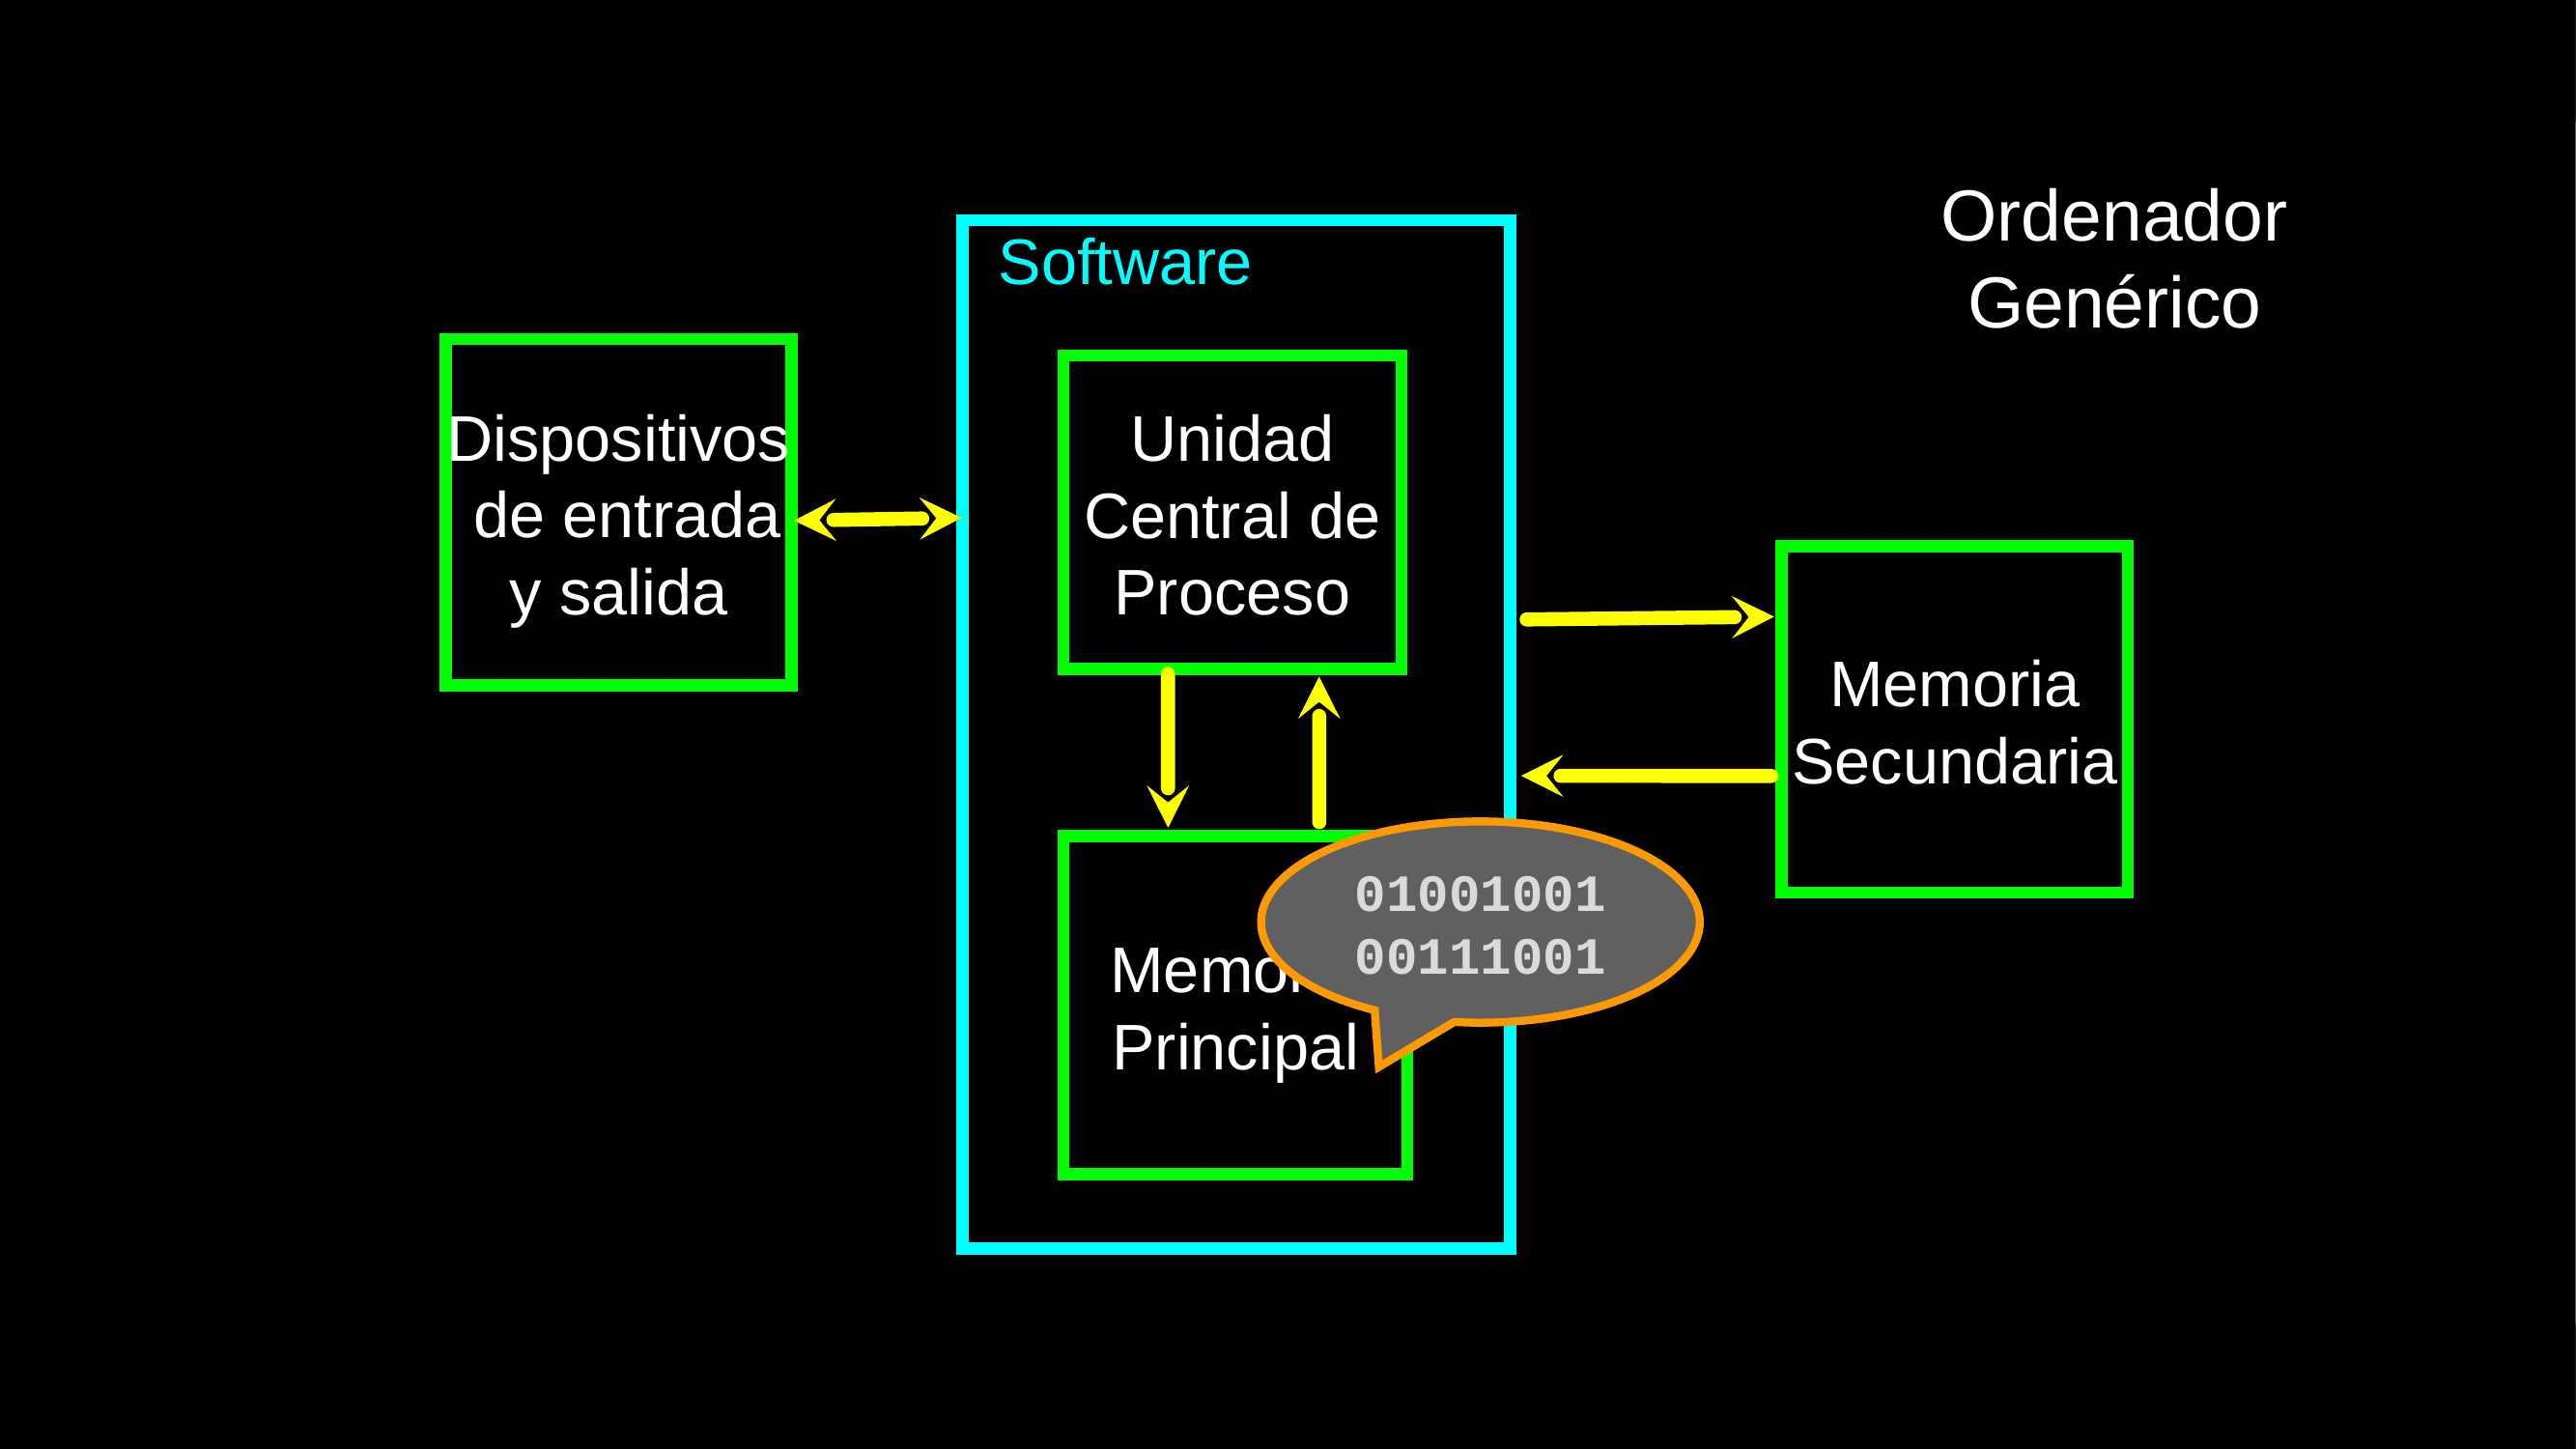

Ordenador Genérico
 Software
Dispositivos de entrada y salida
Unidad Central de Proceso
Memoria Secundaria
01001001
00111001
Memoria Principal